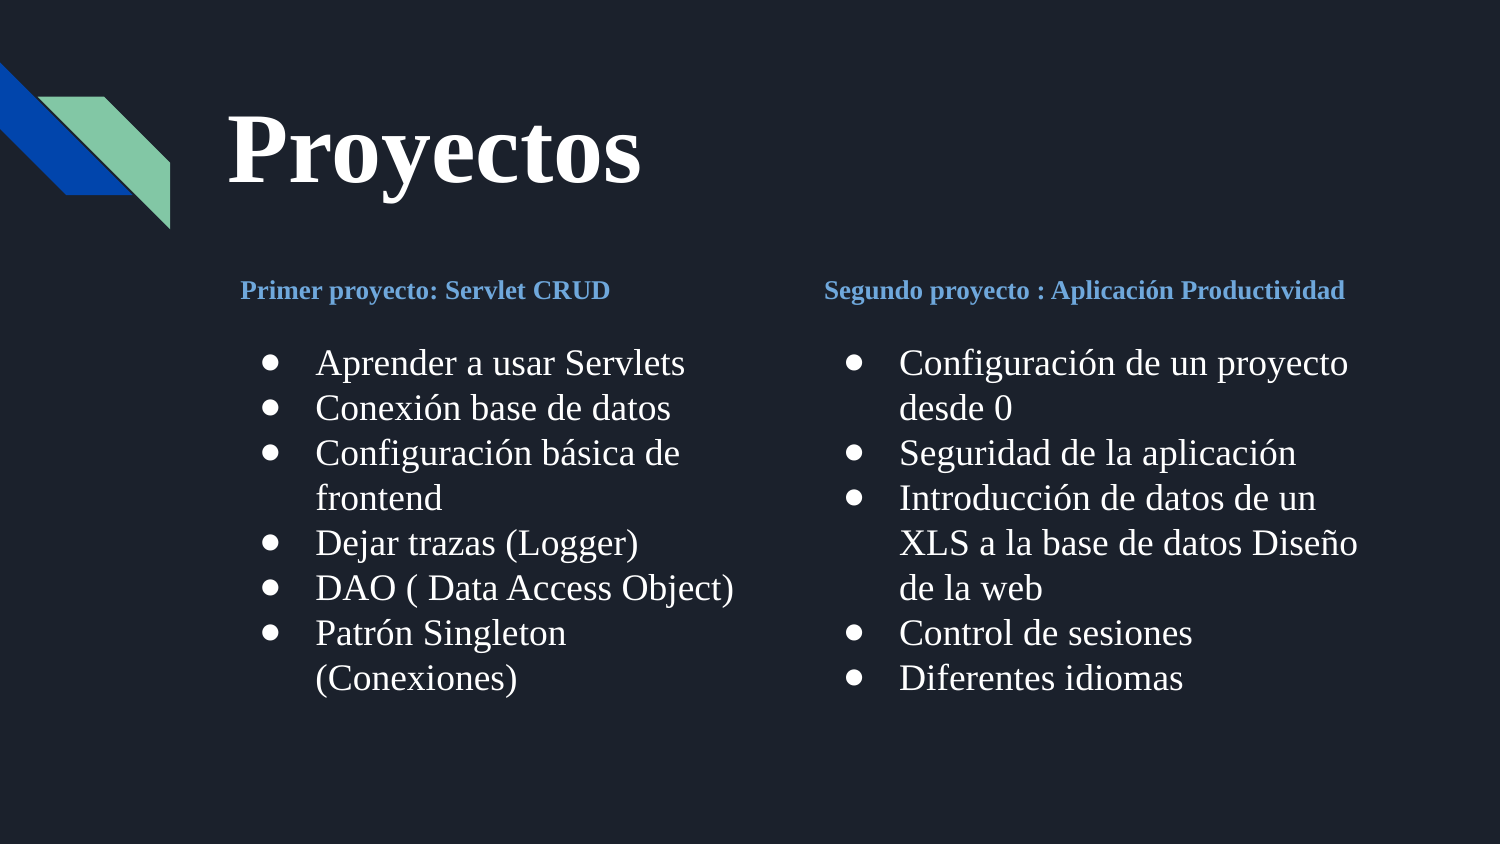

# Proyectos
Primer proyecto: Servlet CRUD
Aprender a usar Servlets
Conexión base de datos
Configuración básica de frontend
Dejar trazas (Logger)
DAO ( Data Access Object)
Patrón Singleton (Conexiones)
Segundo proyecto : Aplicación Productividad
Configuración de un proyecto desde 0
Seguridad de la aplicación
Introducción de datos de un XLS a la base de datos Diseño de la web
Control de sesiones
Diferentes idiomas